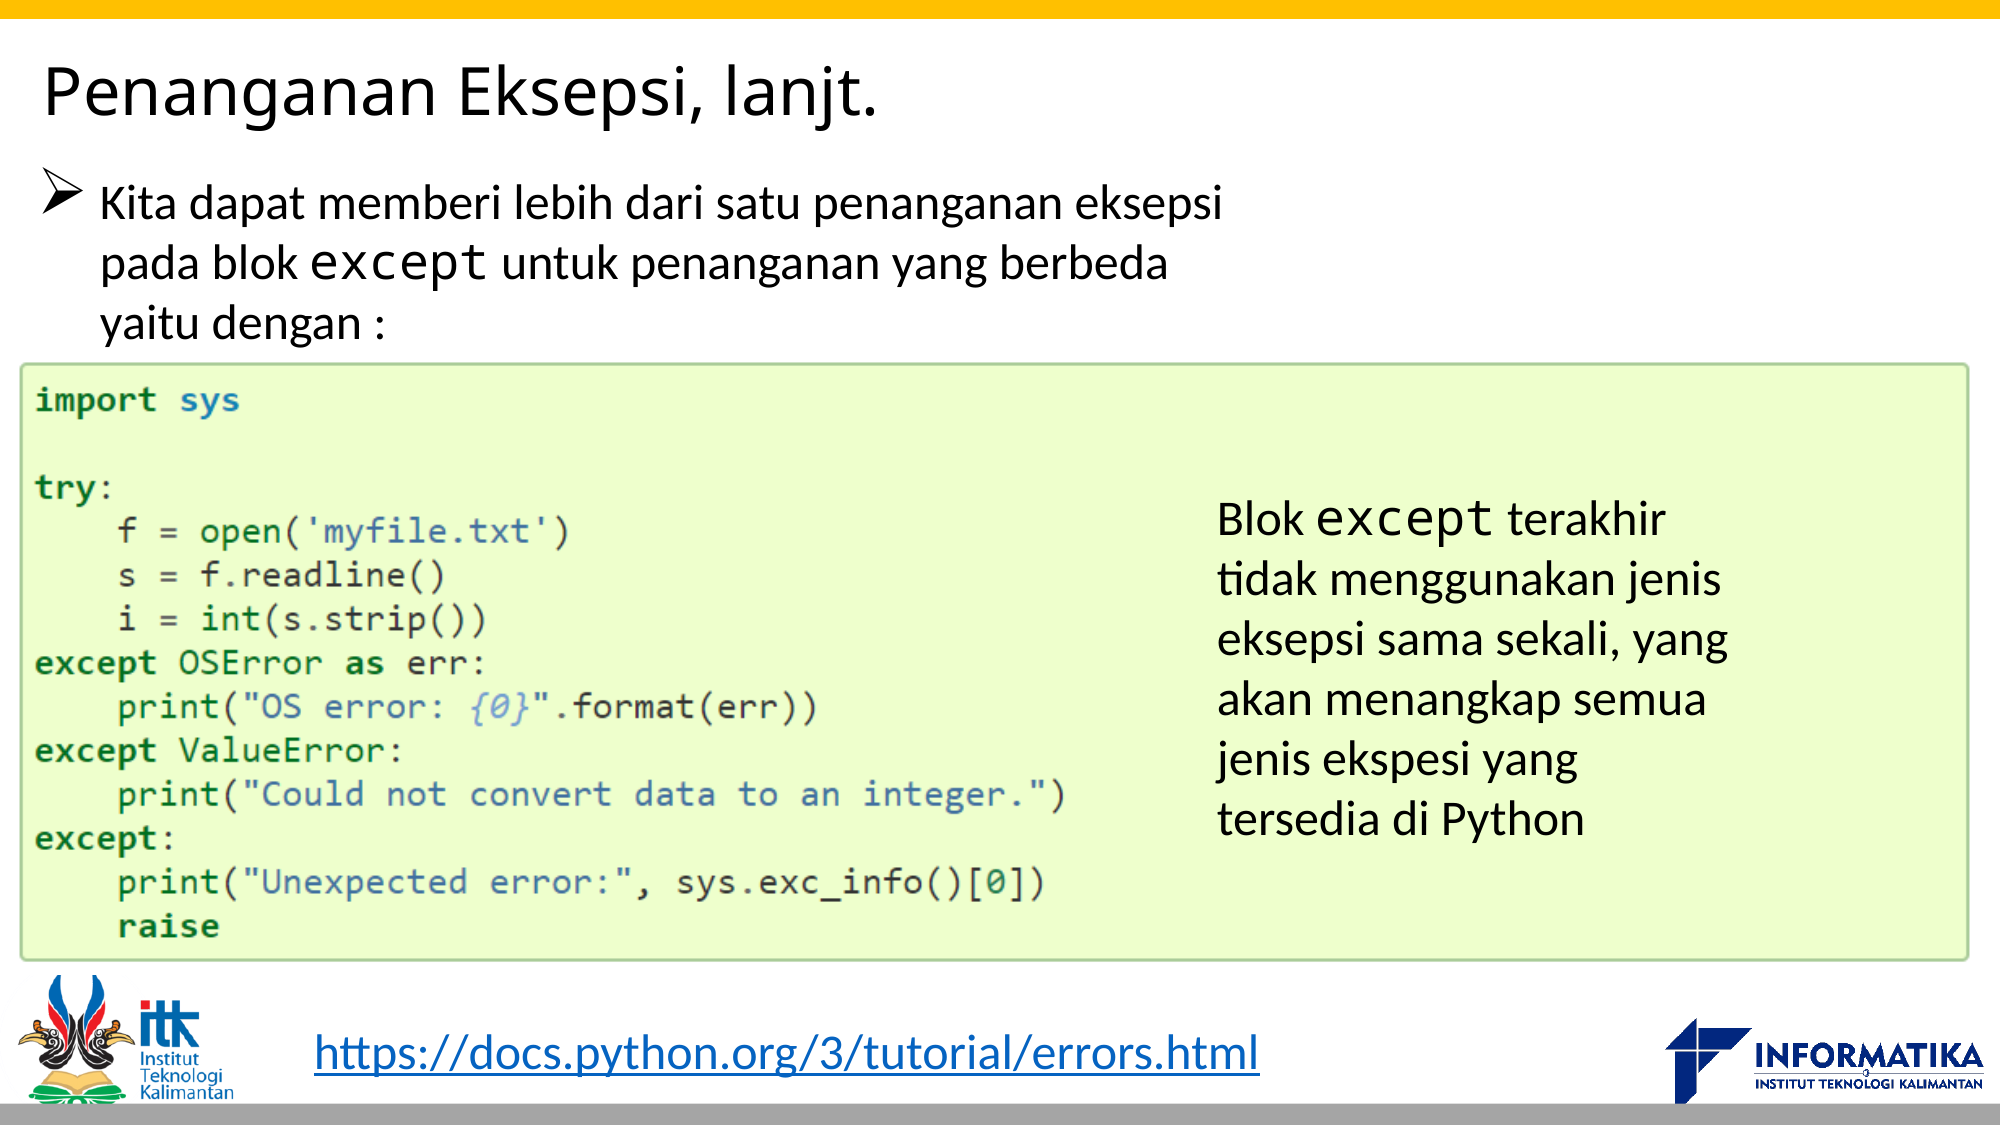

# Penanganan Eksepsi, lanjt.
Kita dapat memberi lebih dari satu penanganan eksepsi pada blok except untuk penanganan yang berbeda yaitu dengan :
Blok except terakhir tidak menggunakan jenis eksepsi sama sekali, yang akan menangkap semua jenis ekspesi yang tersedia di Python
https://docs.python.org/3/tutorial/errors.html